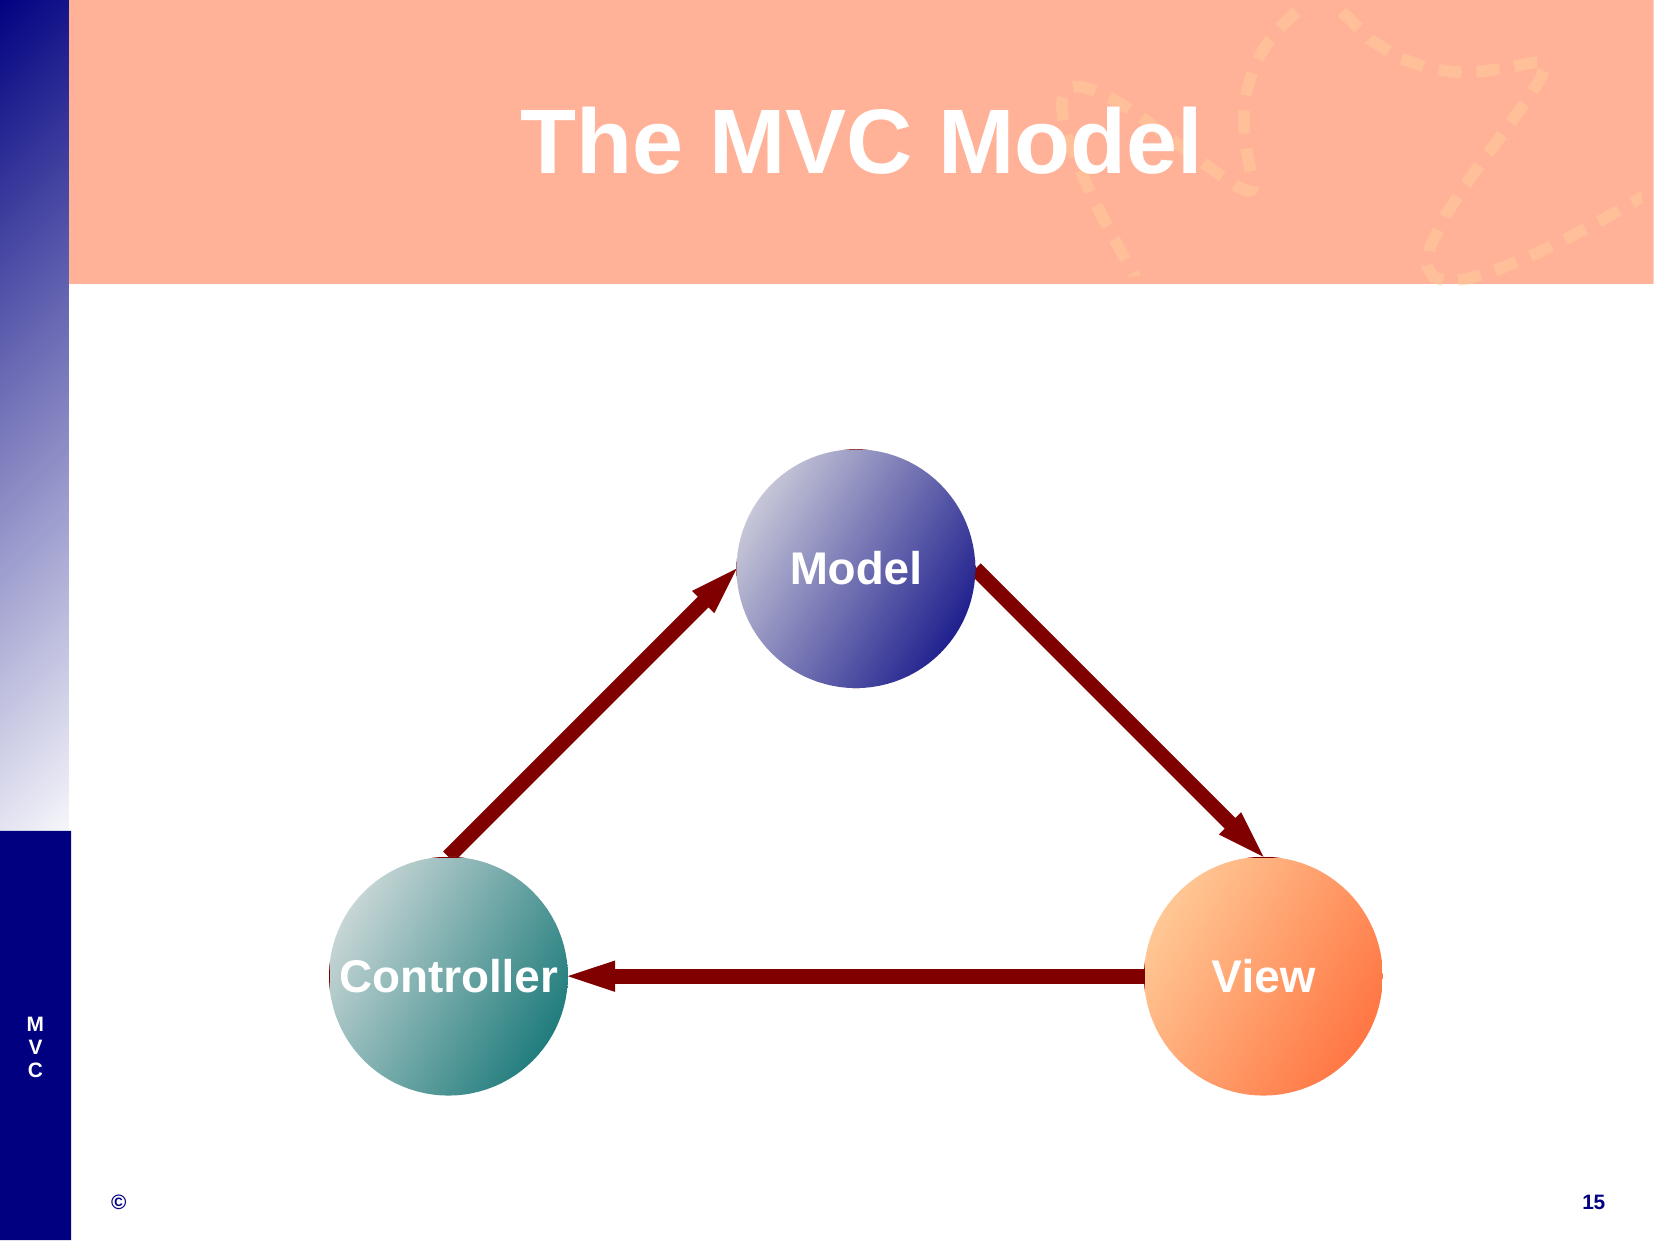

# The MVC Model
Model
M
V
C
Controller
View